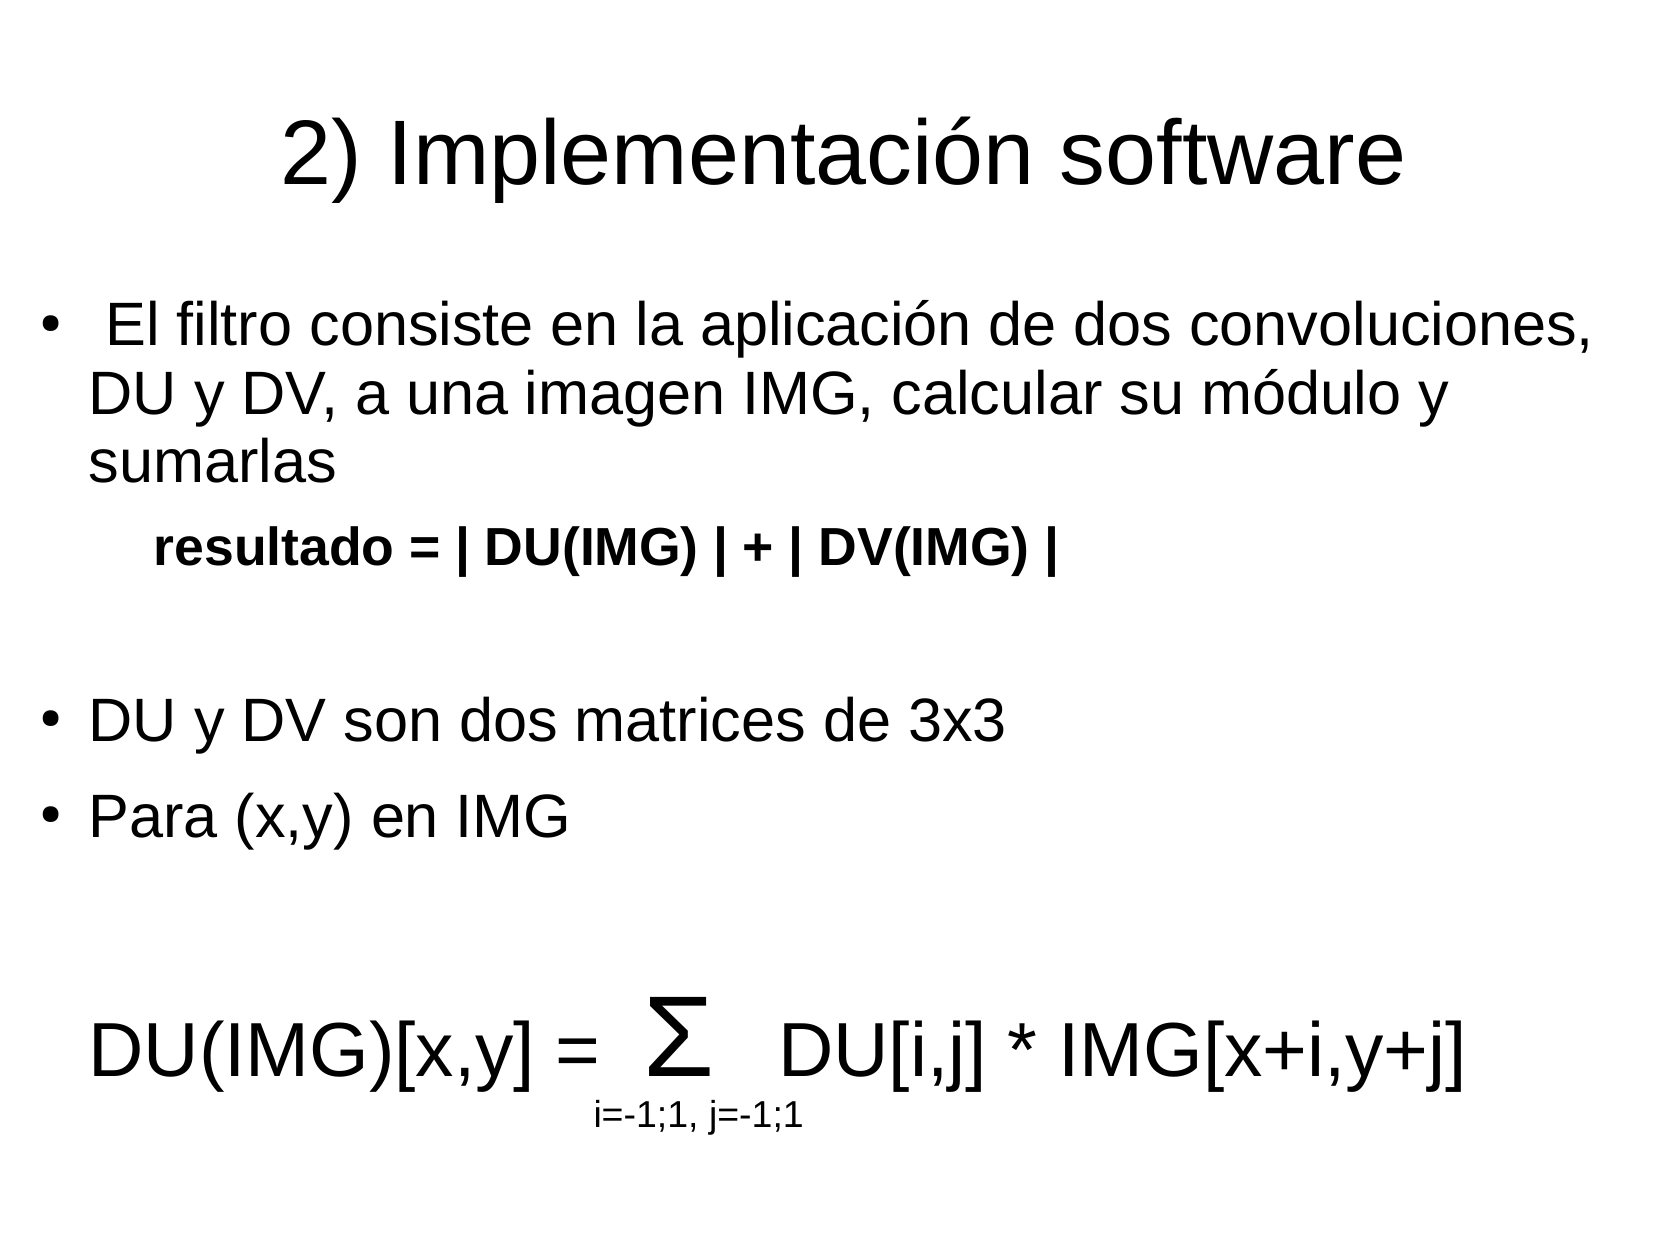

# 2) Implementación software
 El filtro consiste en la aplicación de dos convoluciones, DU y DV, a una imagen IMG, calcular su módulo y sumarlas
resultado = | DU(IMG) | + | DV(IMG) |
DU y DV son dos matrices de 3x3
Para (x,y) en IMG
DU(IMG)[x,y] = Σ DU[i,j] * IMG[x+i,y+j]
i=-1;1, j=-1;1